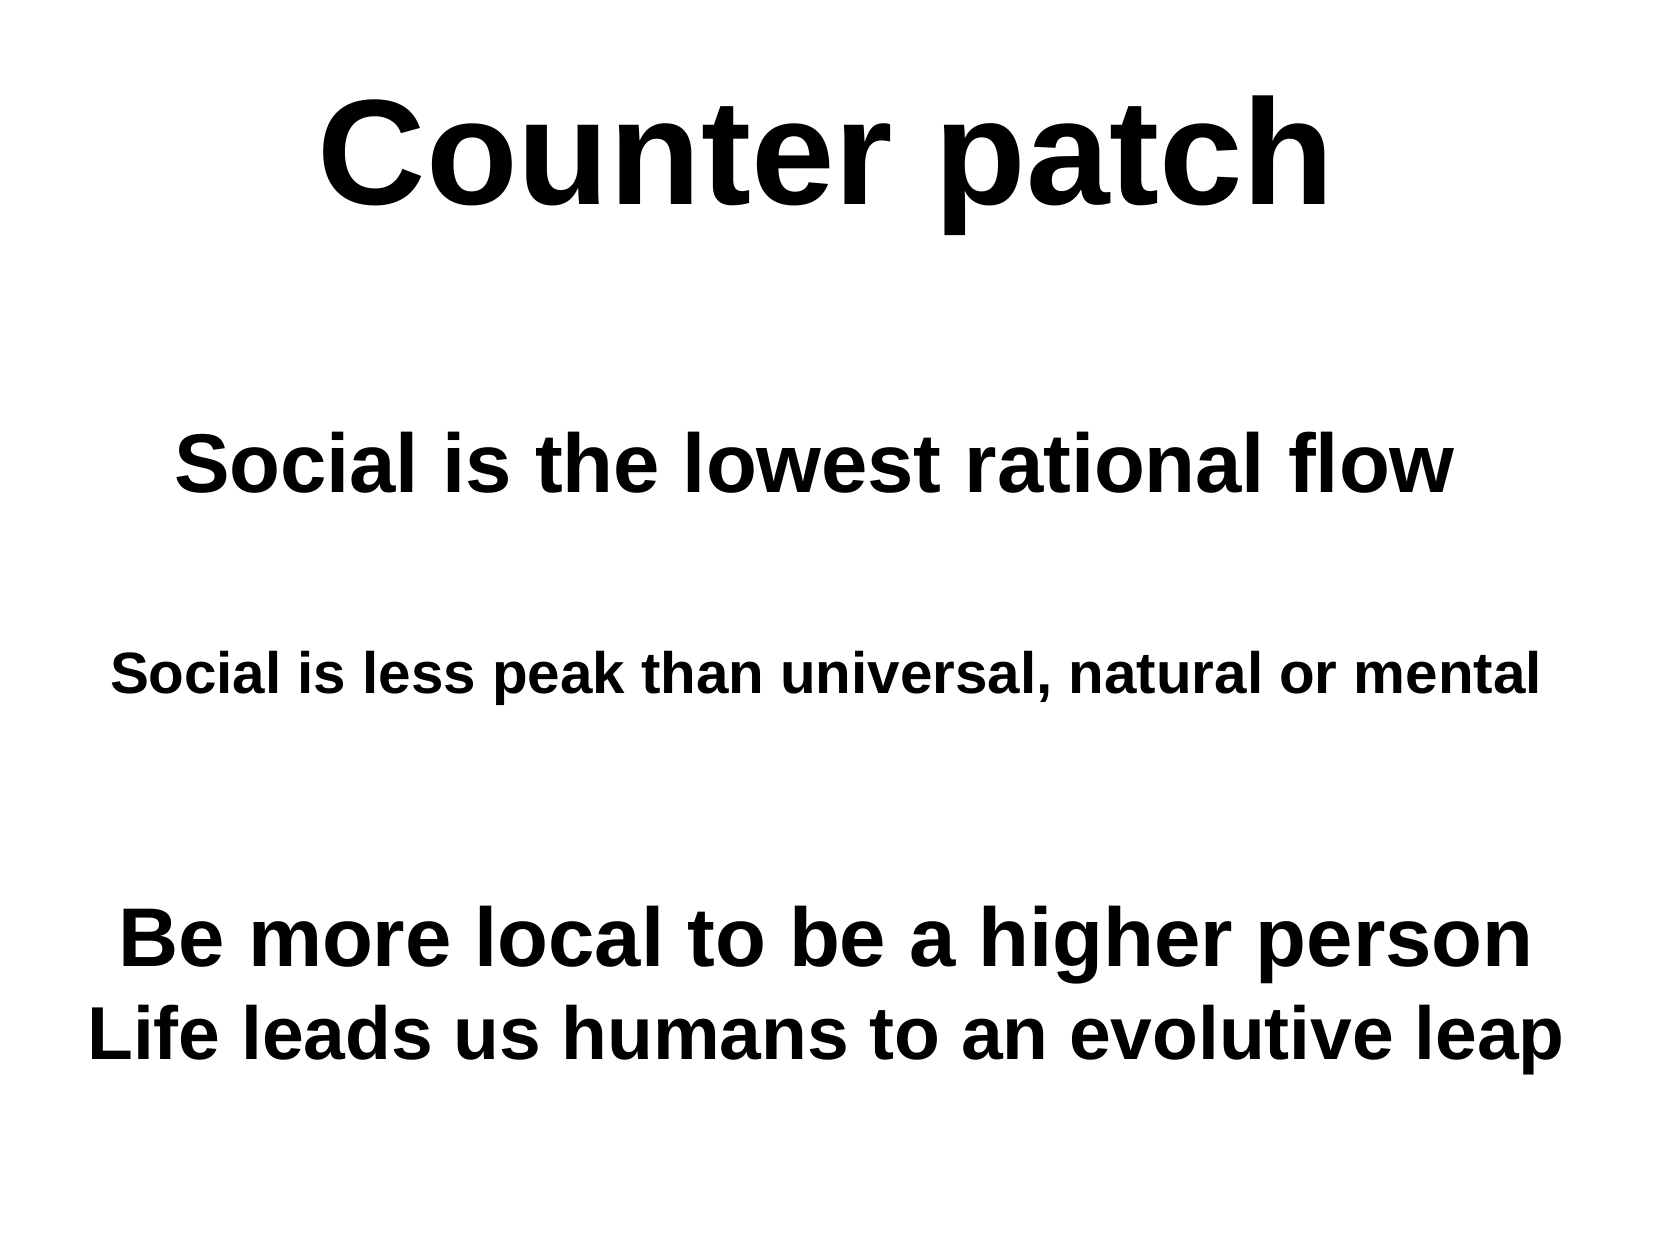

# Counter patch
Social is the lowest rational flow
Social is less peak than universal, natural or mental
Be more local to be a higher person
Life leads us humans to an evolutive leap